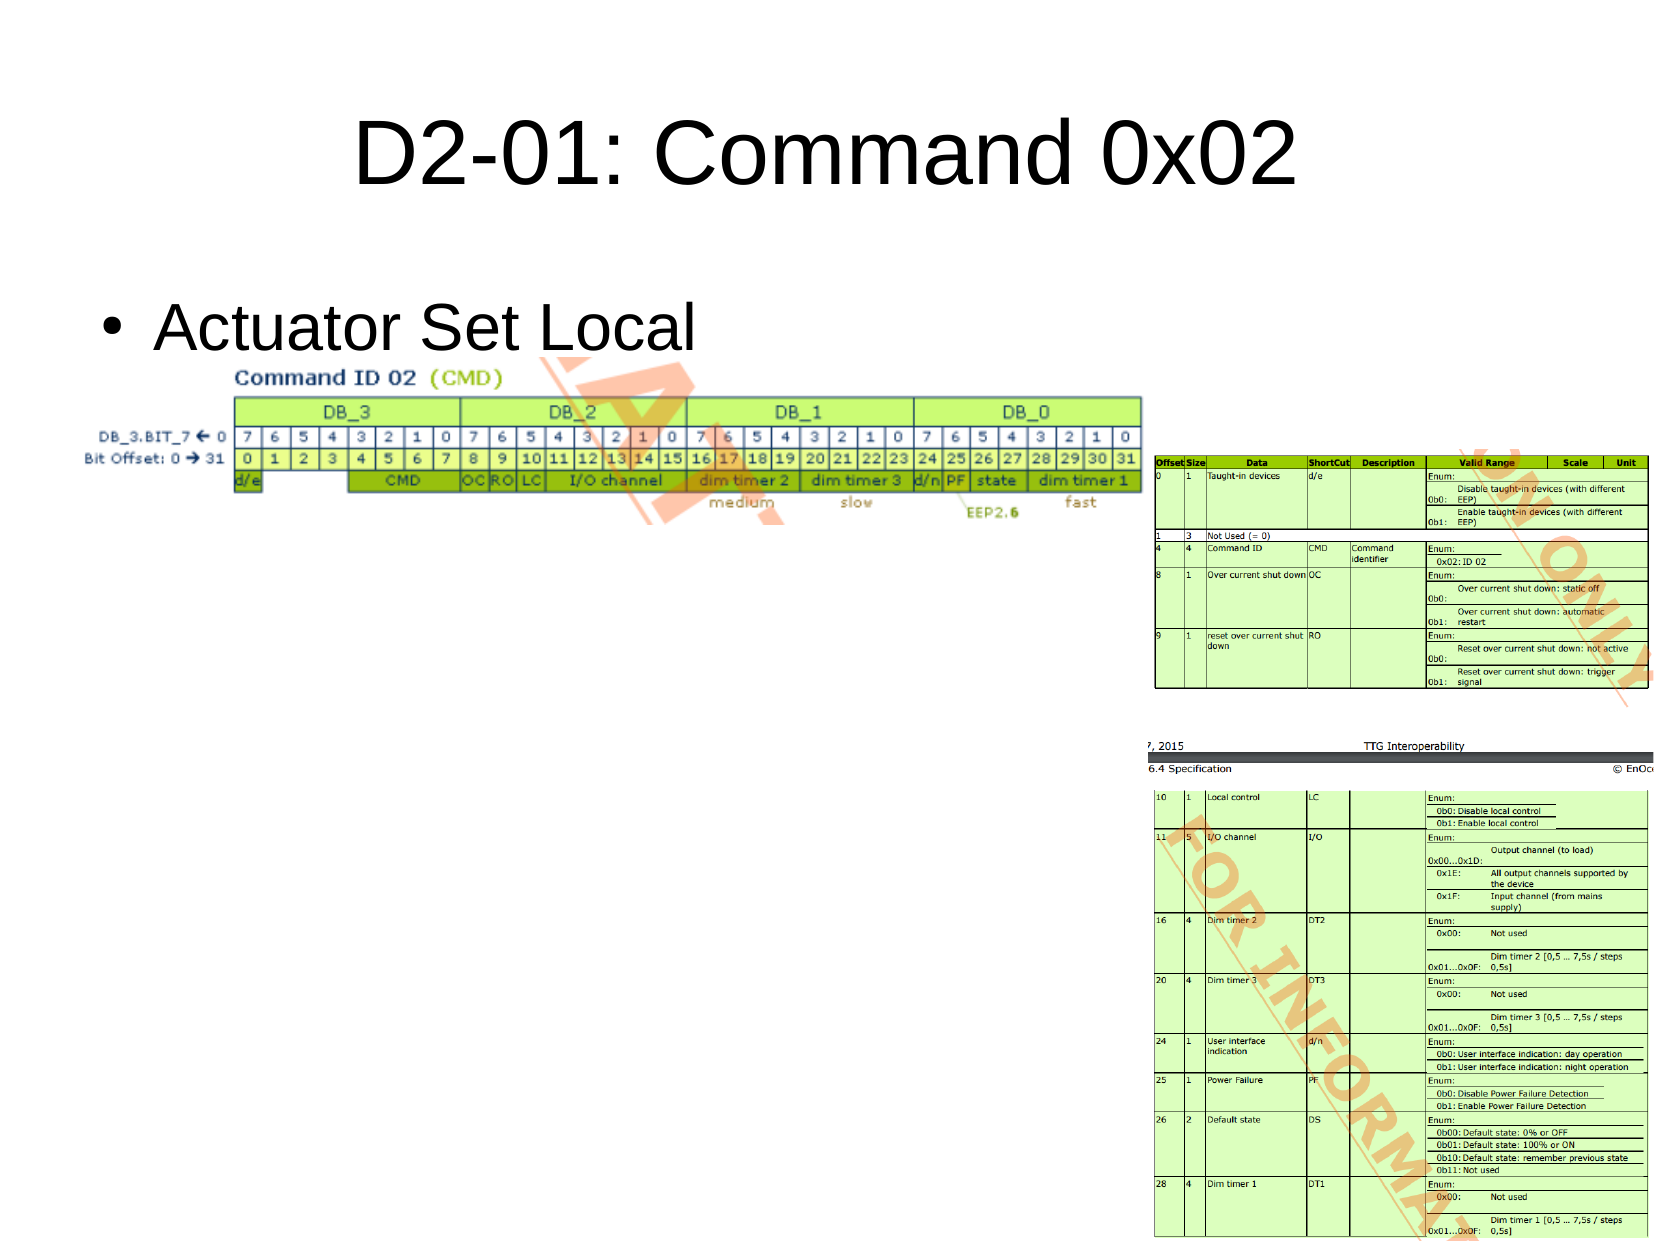

# D2-01: Command 0x02
Actuator Set Local